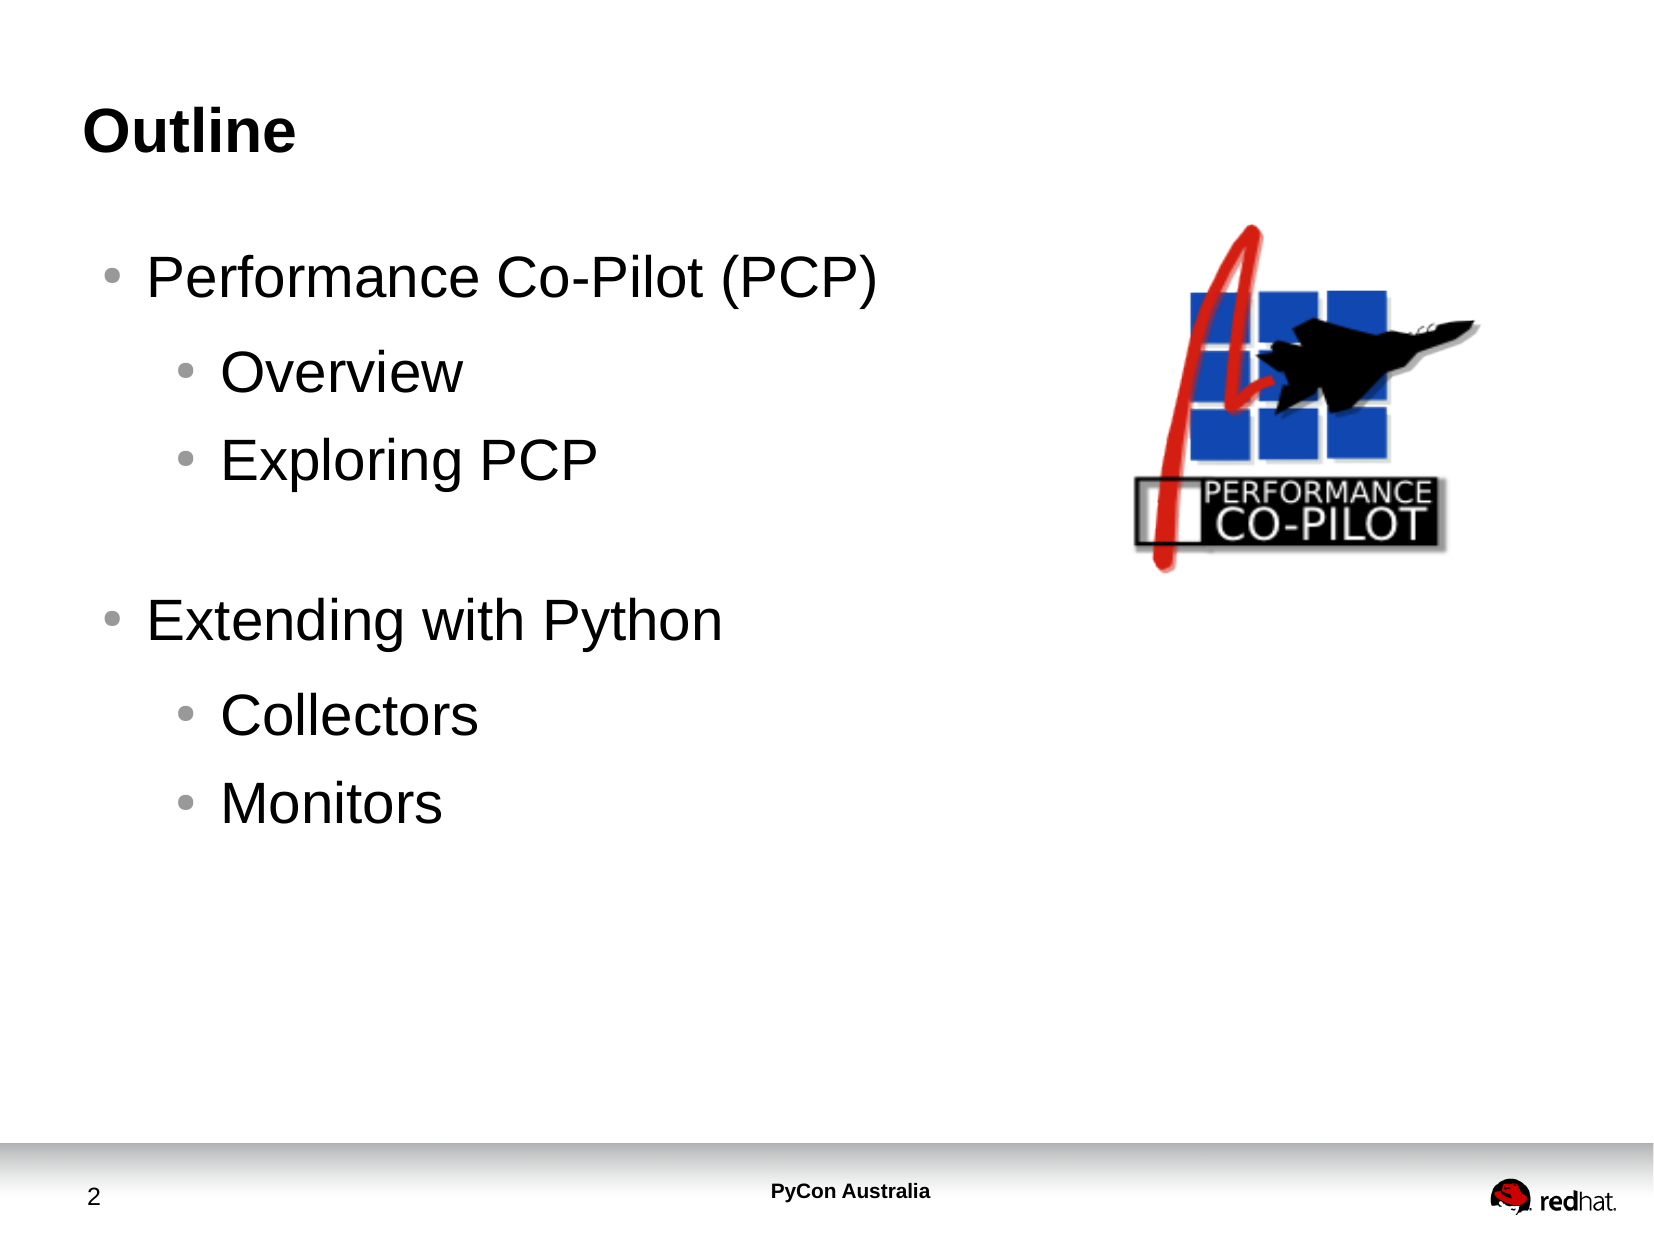

# Outline
Performance Co-Pilot (PCP)
Overview
Exploring PCP
Extending with Python
Collectors
Monitors